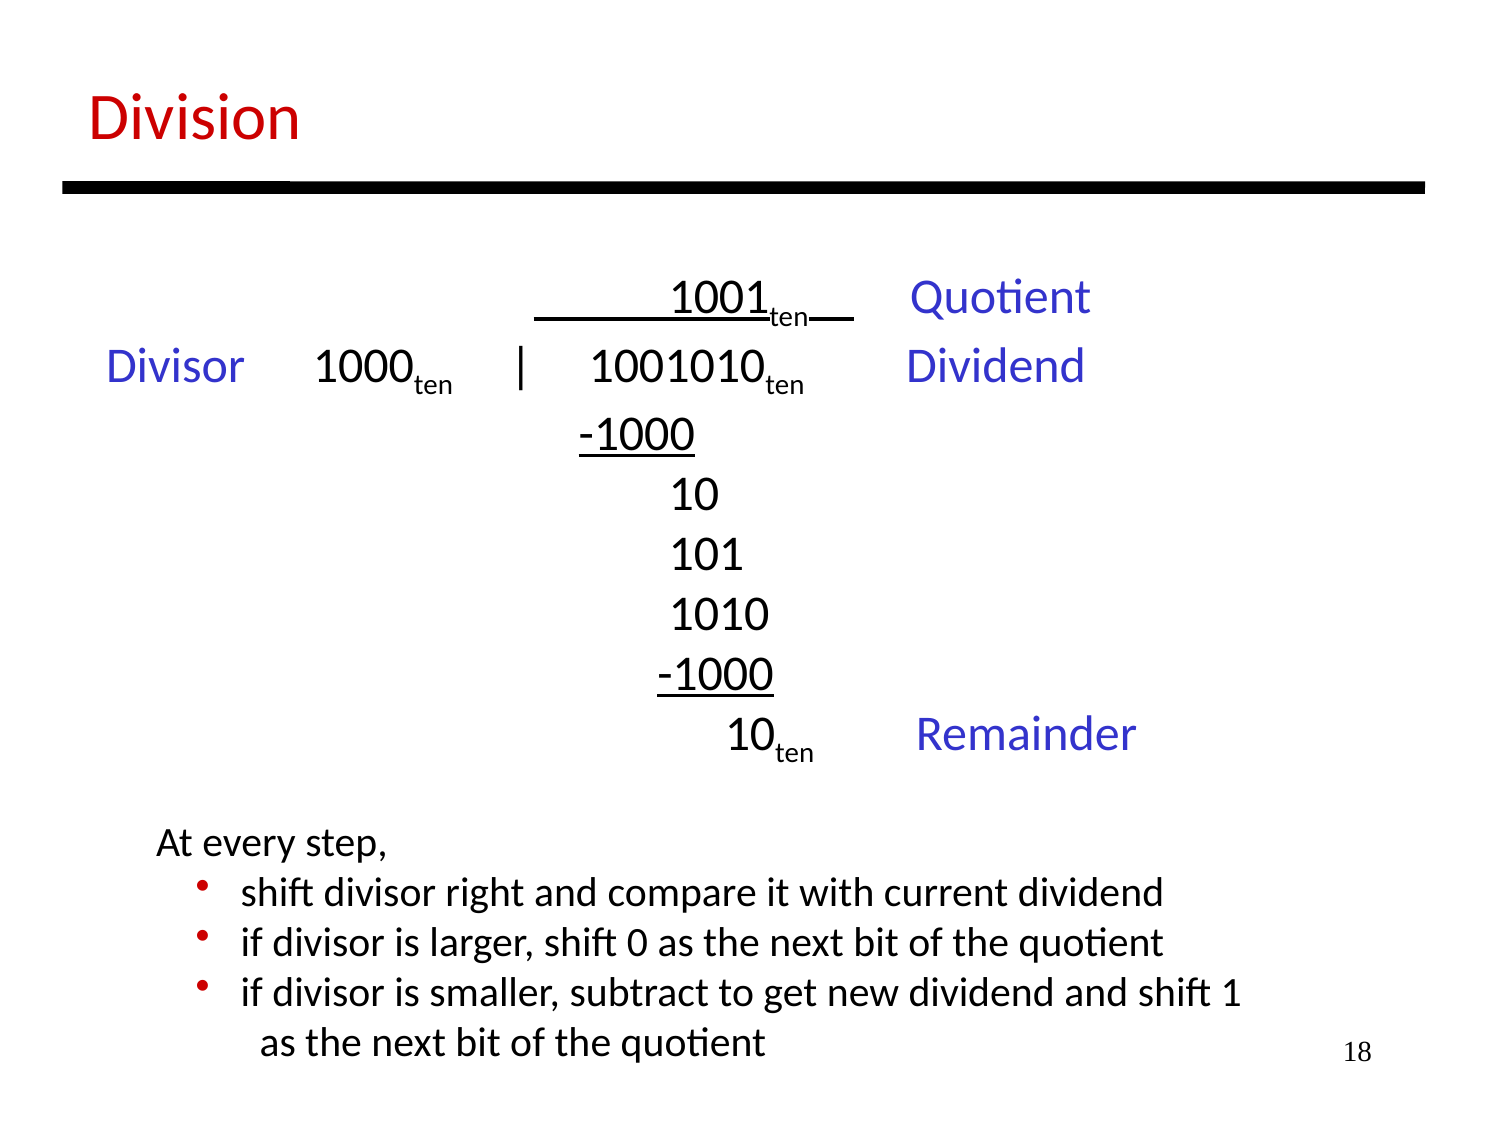

Division
 1001ten Quotient
Divisor 1000ten | 1001010ten Dividend
 -1000
 10
 101
 1010
 -1000
 10ten Remainder
At every step,
 shift divisor right and compare it with current dividend
 if divisor is larger, shift 0 as the next bit of the quotient
 if divisor is smaller, subtract to get new dividend and shift 1
 as the next bit of the quotient